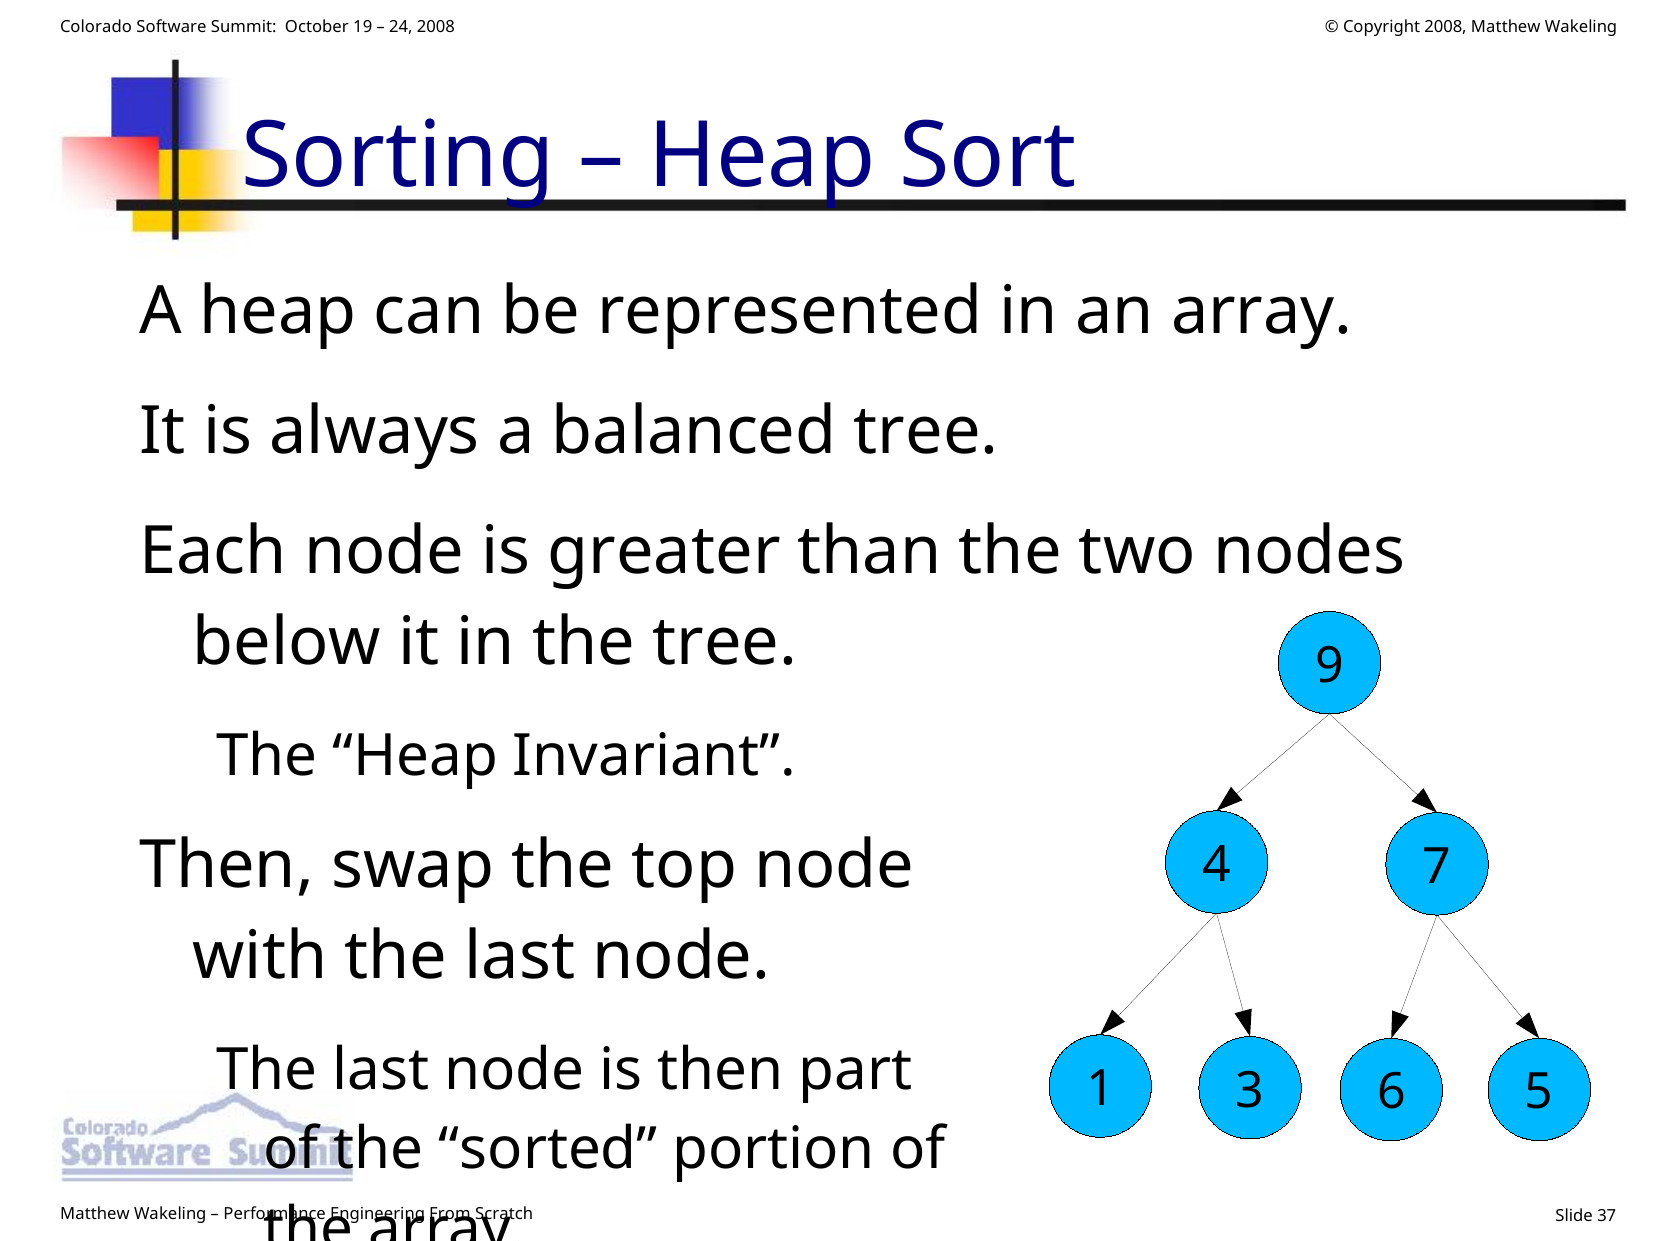

# Sorting – Heap Sort
A heap can be represented in an array.
It is always a balanced tree.
Each node is greater than the two nodes below it in the tree.
The “Heap Invariant”.
Then, swap the top node
with the last node.
The last node is then part
of the “sorted” portion of
the array.
9
4
7
1
3
5
6